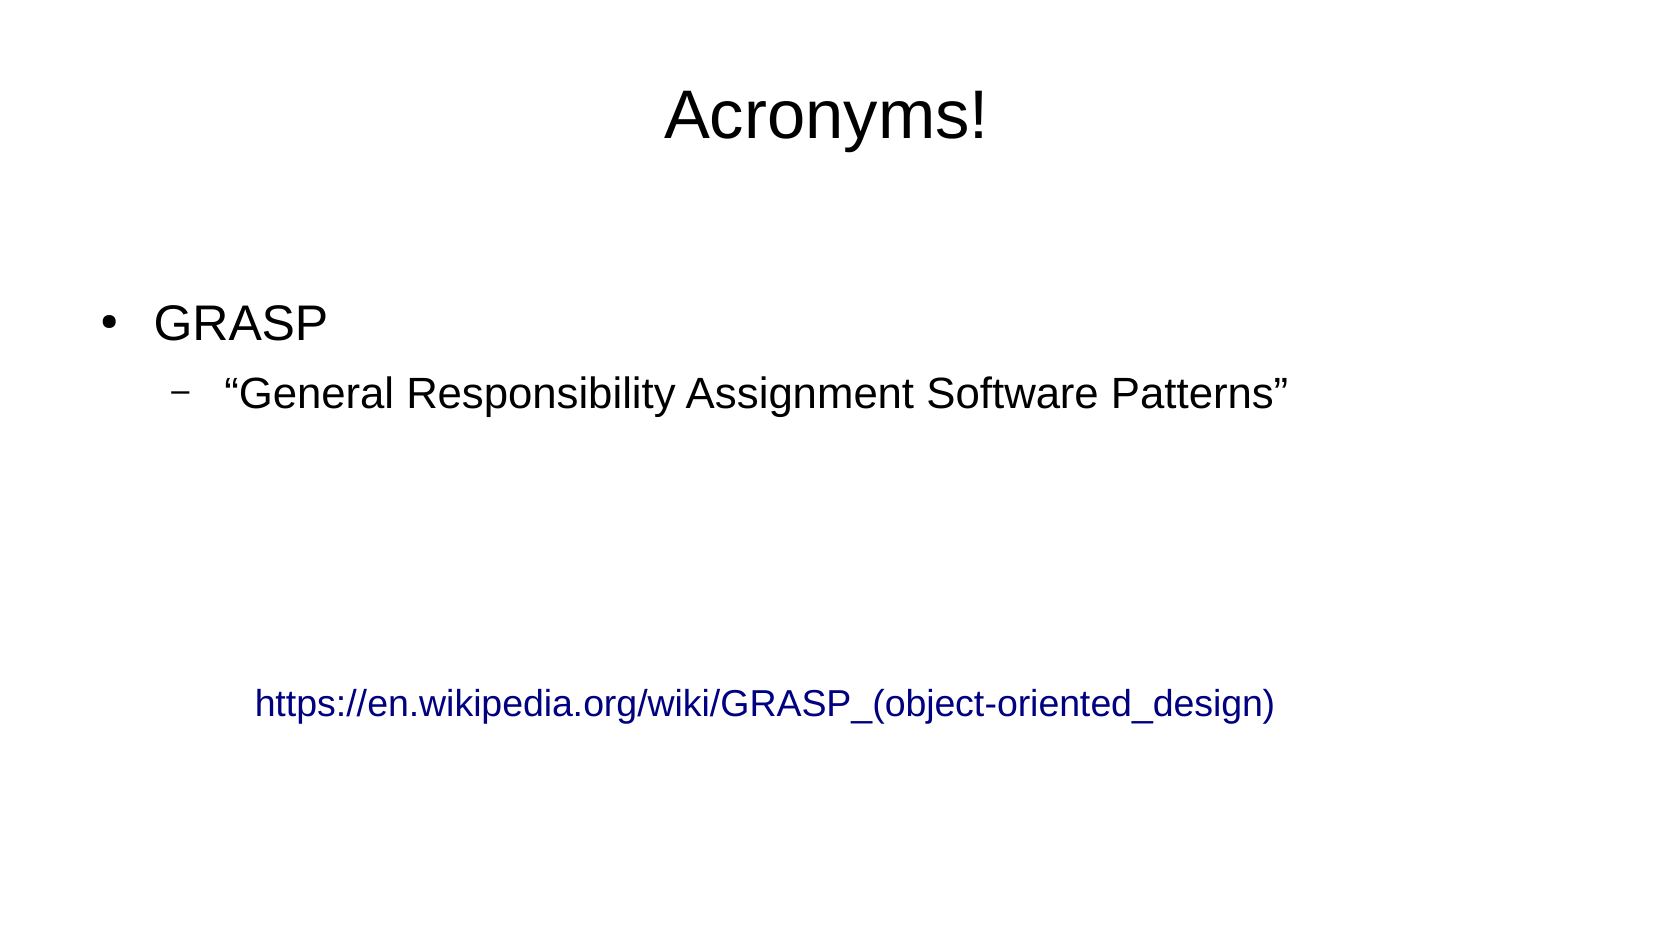

# Acronyms!
GRASP
“General Responsibility Assignment Software Patterns”
https://en.wikipedia.org/wiki/GRASP_(object-oriented_design)